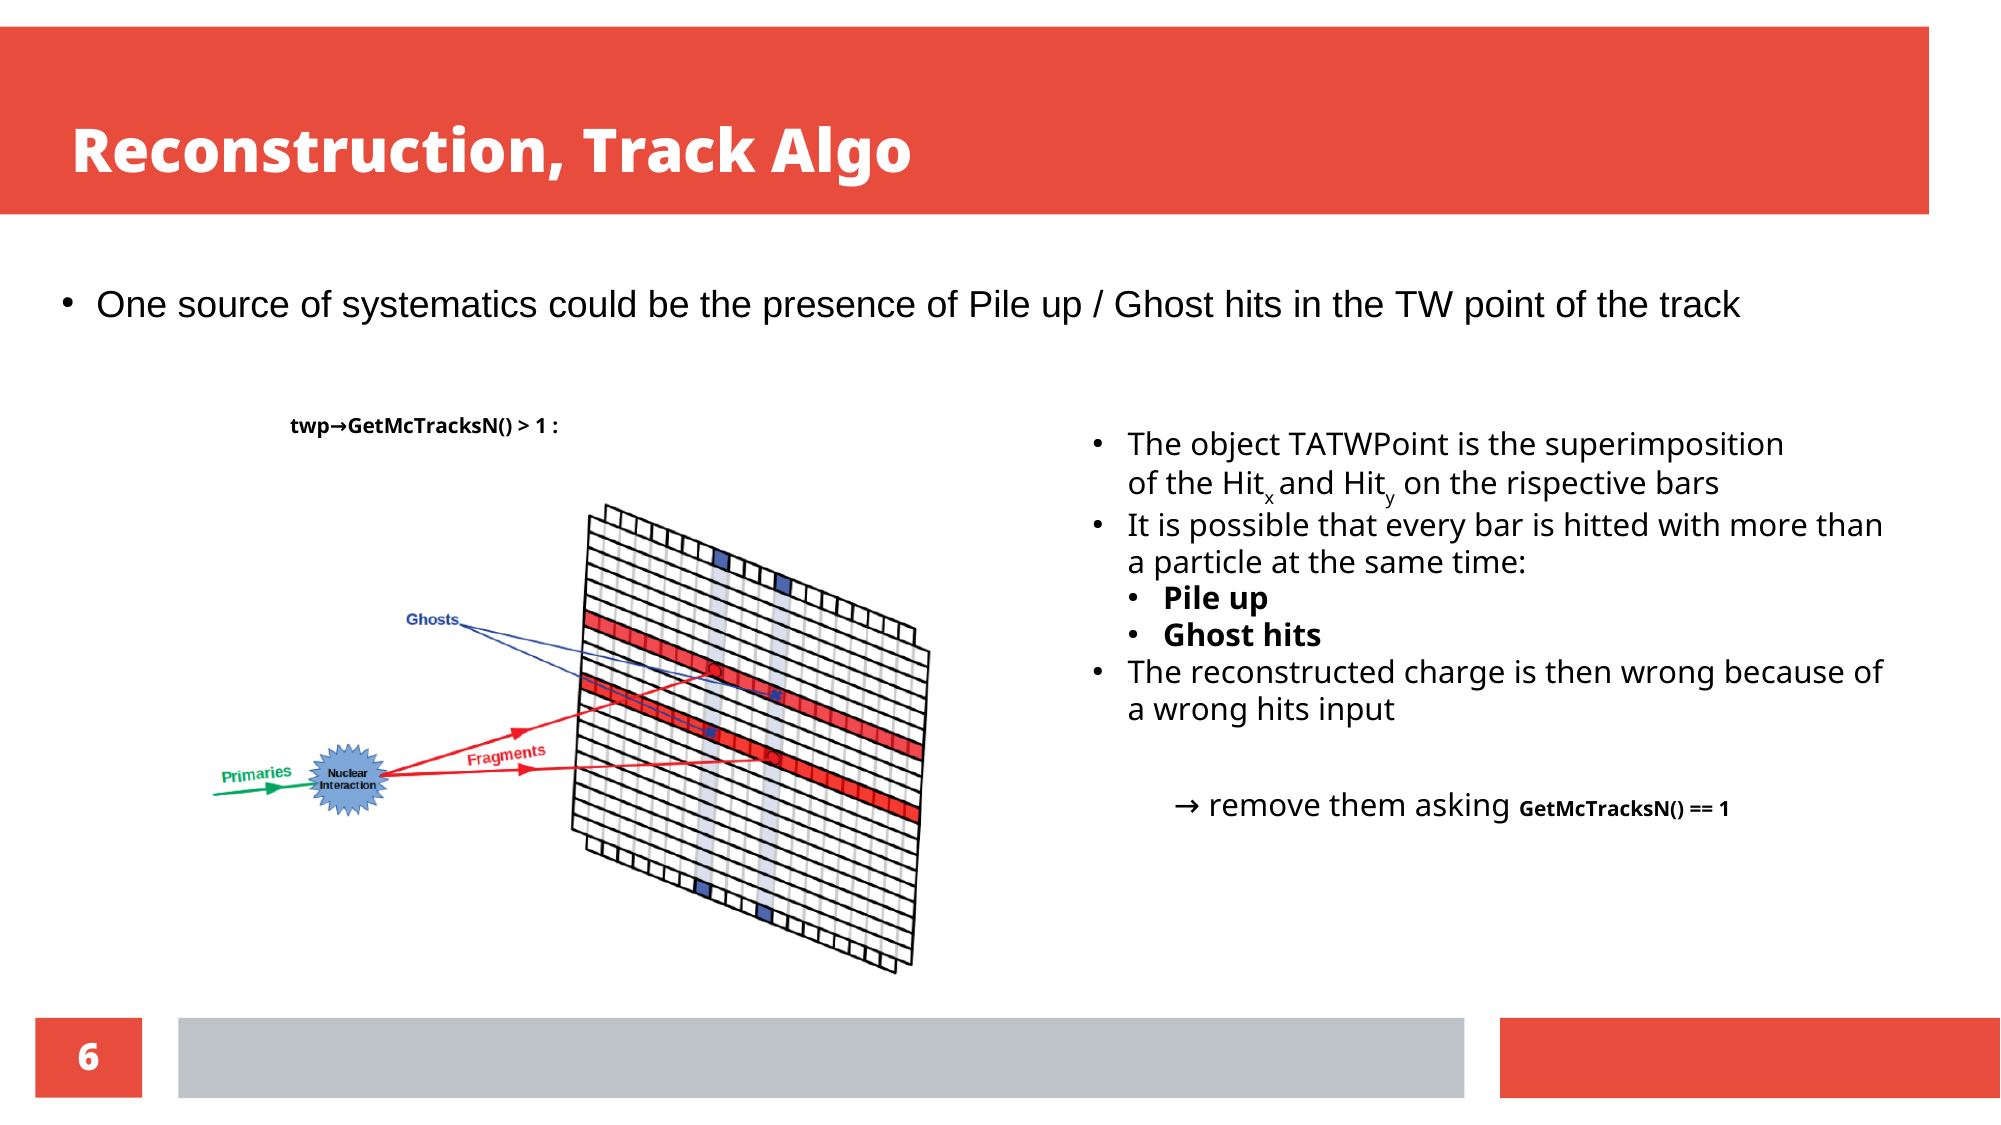

# Reconstruction, Track Algo
One source of systematics could be the presence of Pile up / Ghost hits in the TW point of the track
twp→GetMcTracksN() > 1 :
The object TATWPoint is the superimposition
of the Hitx and Hity on the rispective bars
It is possible that every bar is hitted with more than
a particle at the same time:
Pile up
Ghost hits
The reconstructed charge is then wrong because of
a wrong hits input
→ remove them asking GetMcTracksN() == 1
6